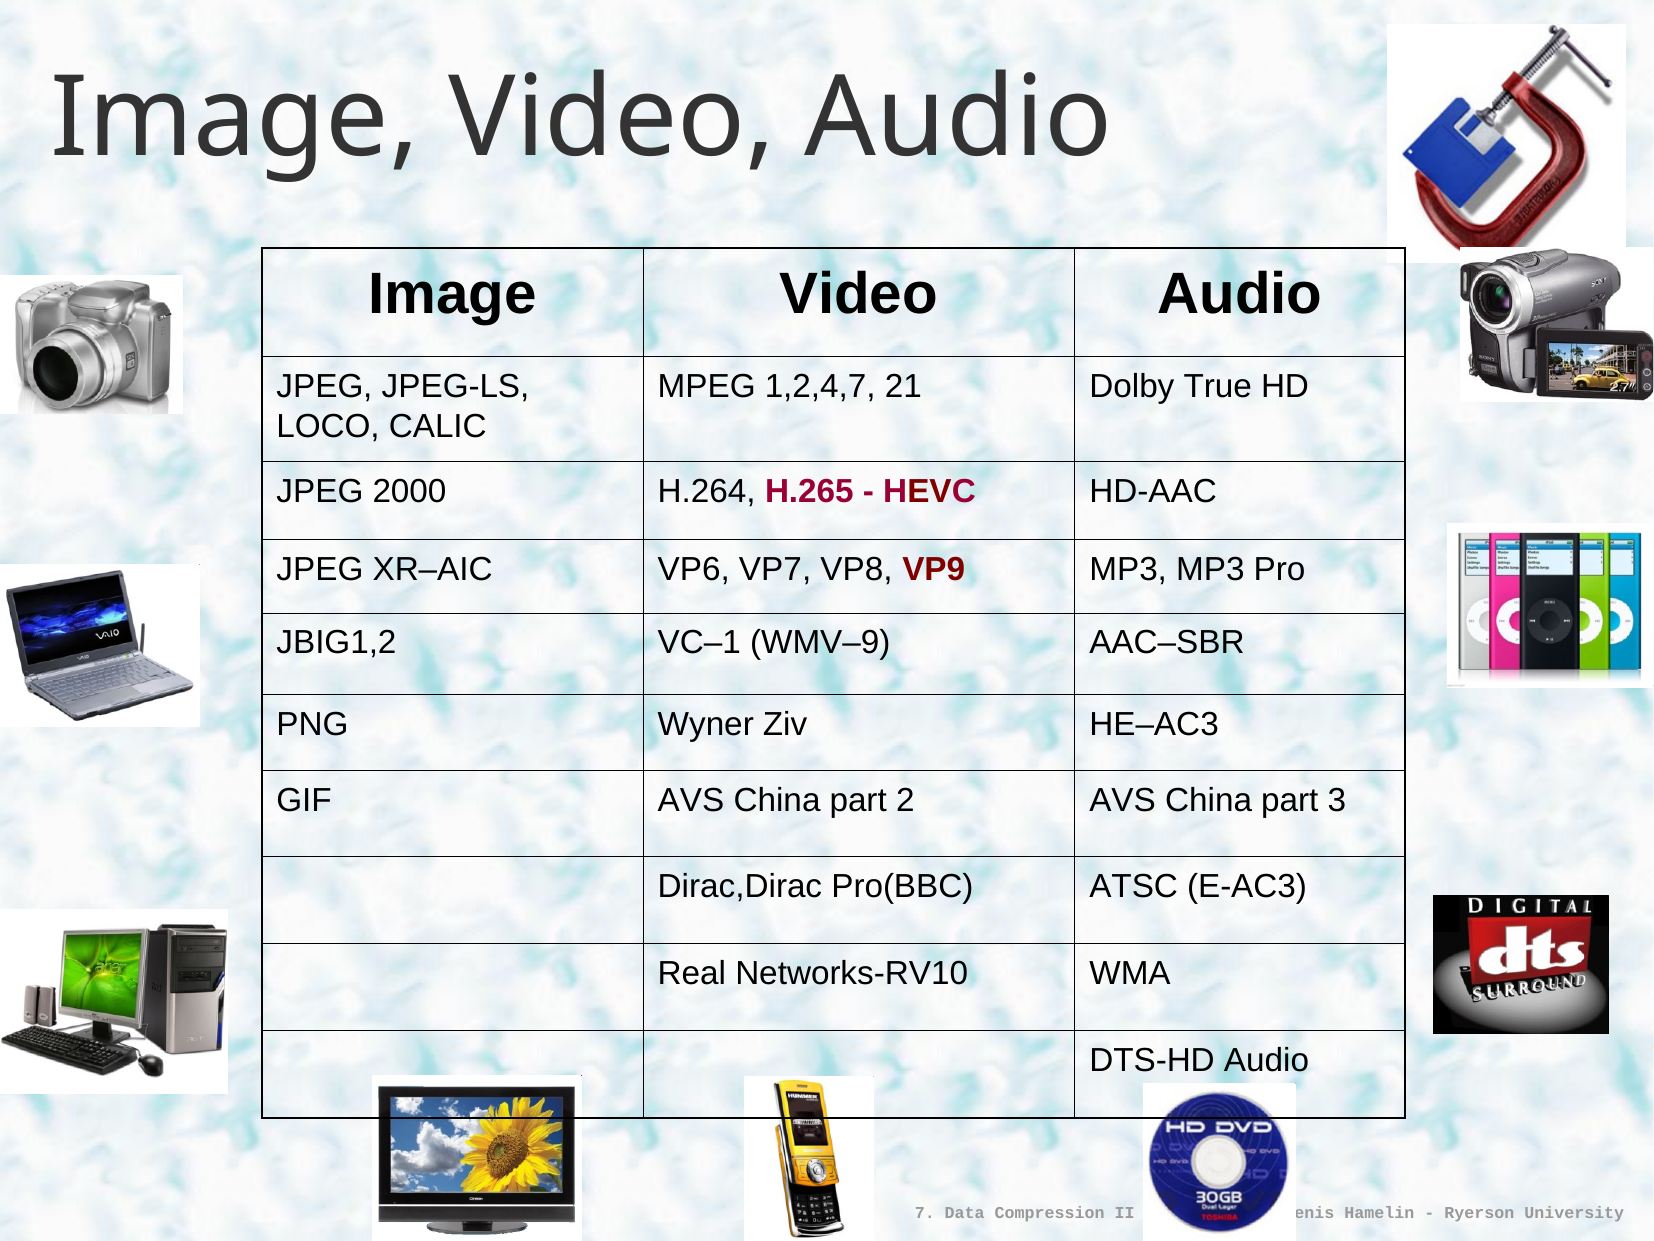

# Image, Video, Audio
| Image | Video | Audio |
| --- | --- | --- |
| JPEG, JPEG-LS, LOCO, CALIC | MPEG 1,2,4,7, 21 | Dolby True HD |
| JPEG 2000 | H.264, H.265 - HEVC | HD-AAC |
| JPEG XR–AIC | VP6, VP7, VP8, VP9 | MP3, MP3 Pro |
| JBIG1,2 | VC–1 (WMV–9) | AAC–SBR |
| PNG | Wyner Ziv | HE–AC3 |
| GIF | AVS China part 2 | AVS China part 3 |
| | Dirac,Dirac Pro(BBC) | ATSC (E-AC3) |
| | Real Networks-RV10 | WMA |
| | | DTS-HD Audio |